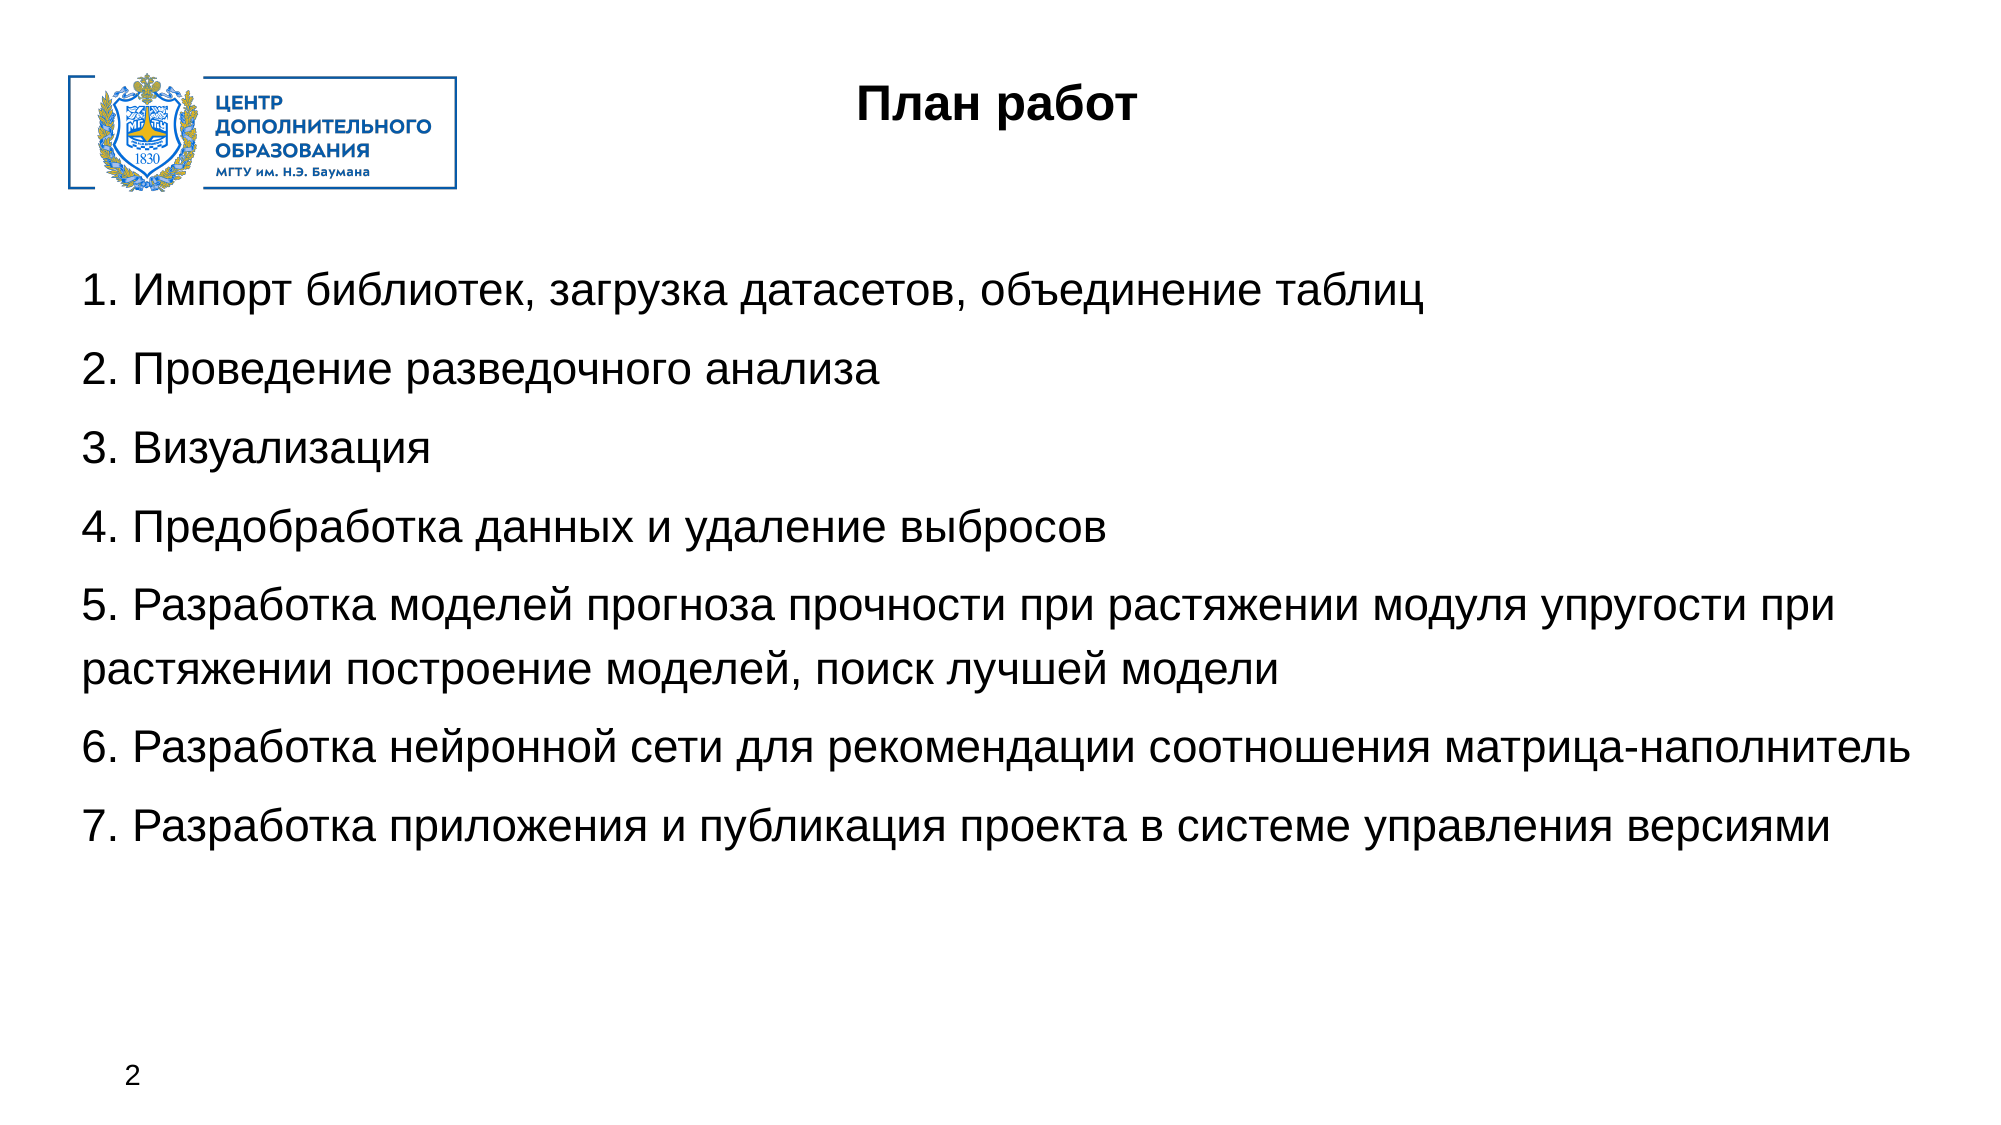

# План работ
1. Импорт библиотек, загрузка датасетов, объединение таблиц
2. Проведение разведочного анализа
3. Визуализация
4. Предобработка данных и удаление выбросов
5. Разработка моделей прогноза прочности при растяжении модуля упругости при растяжении построение моделей, поиск лучшей модели
6. Разработка нейронной сети для рекомендации соотношения матрица-наполнитель
7. Разработка приложения и публикация проекта в системе управления версиями